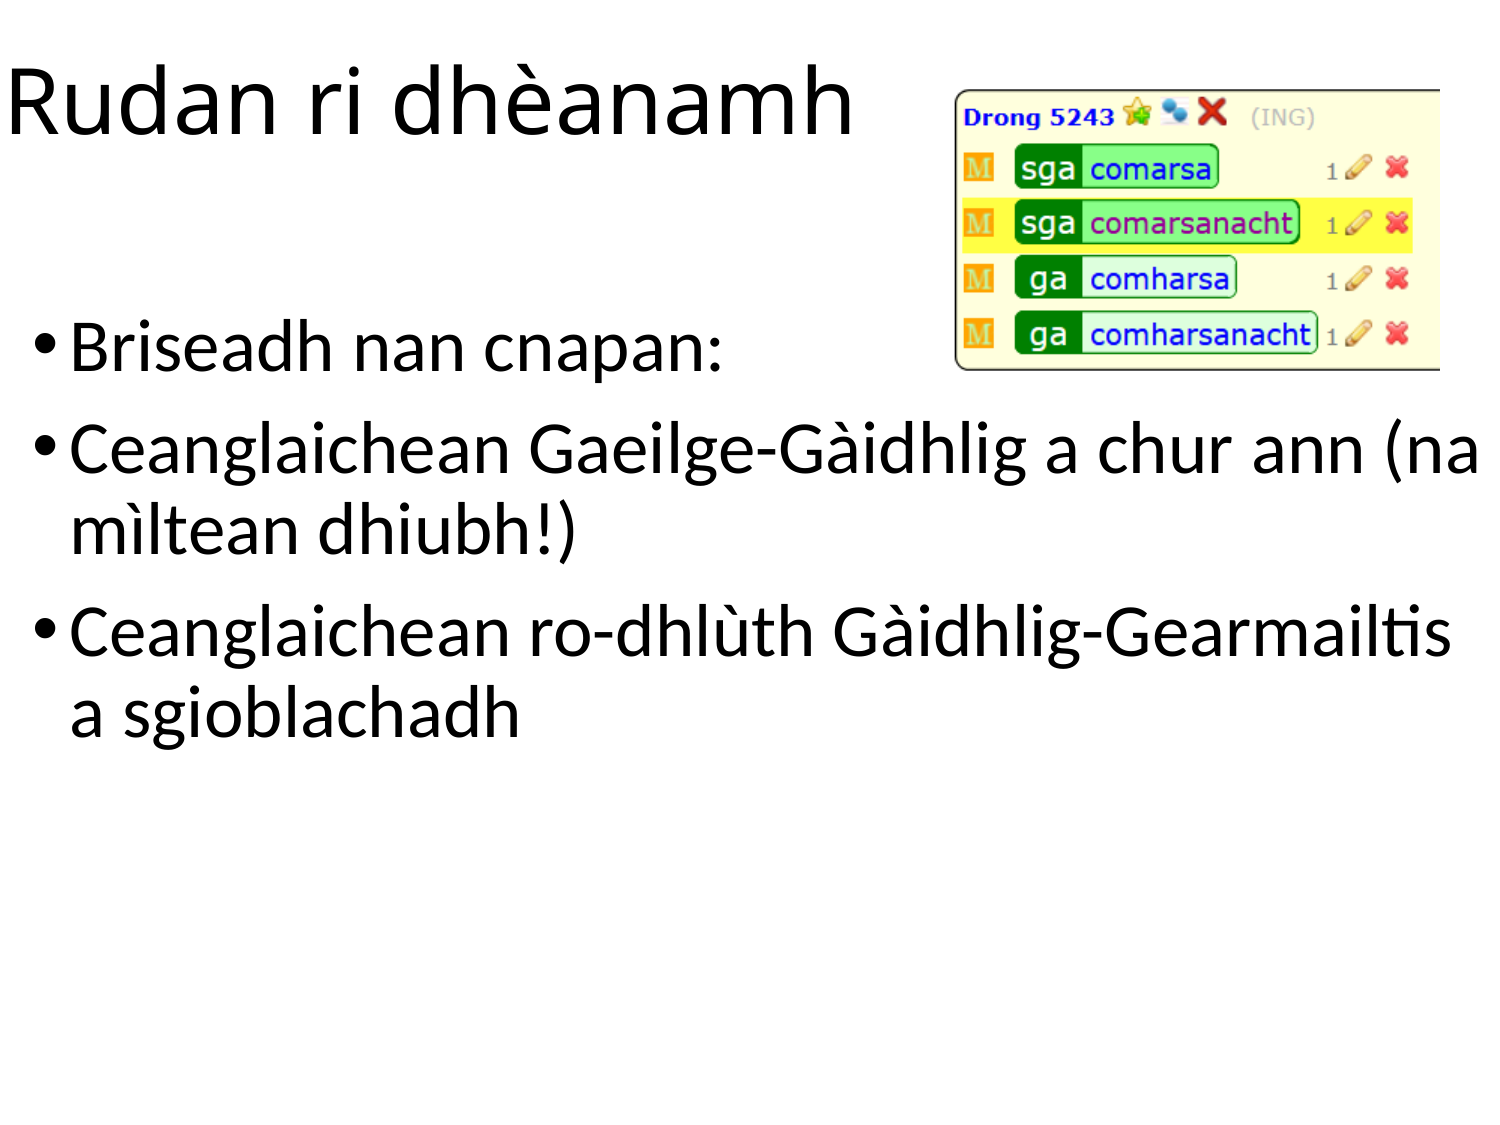

# Rudan ri dhèanamh
Briseadh nan cnapan:
Ceanglaichean Gaeilge-Gàidhlig a chur ann (na mìltean dhiubh!)
Ceanglaichean ro-dhlùth Gàidhlig-Gearmailtis a sgioblachadh